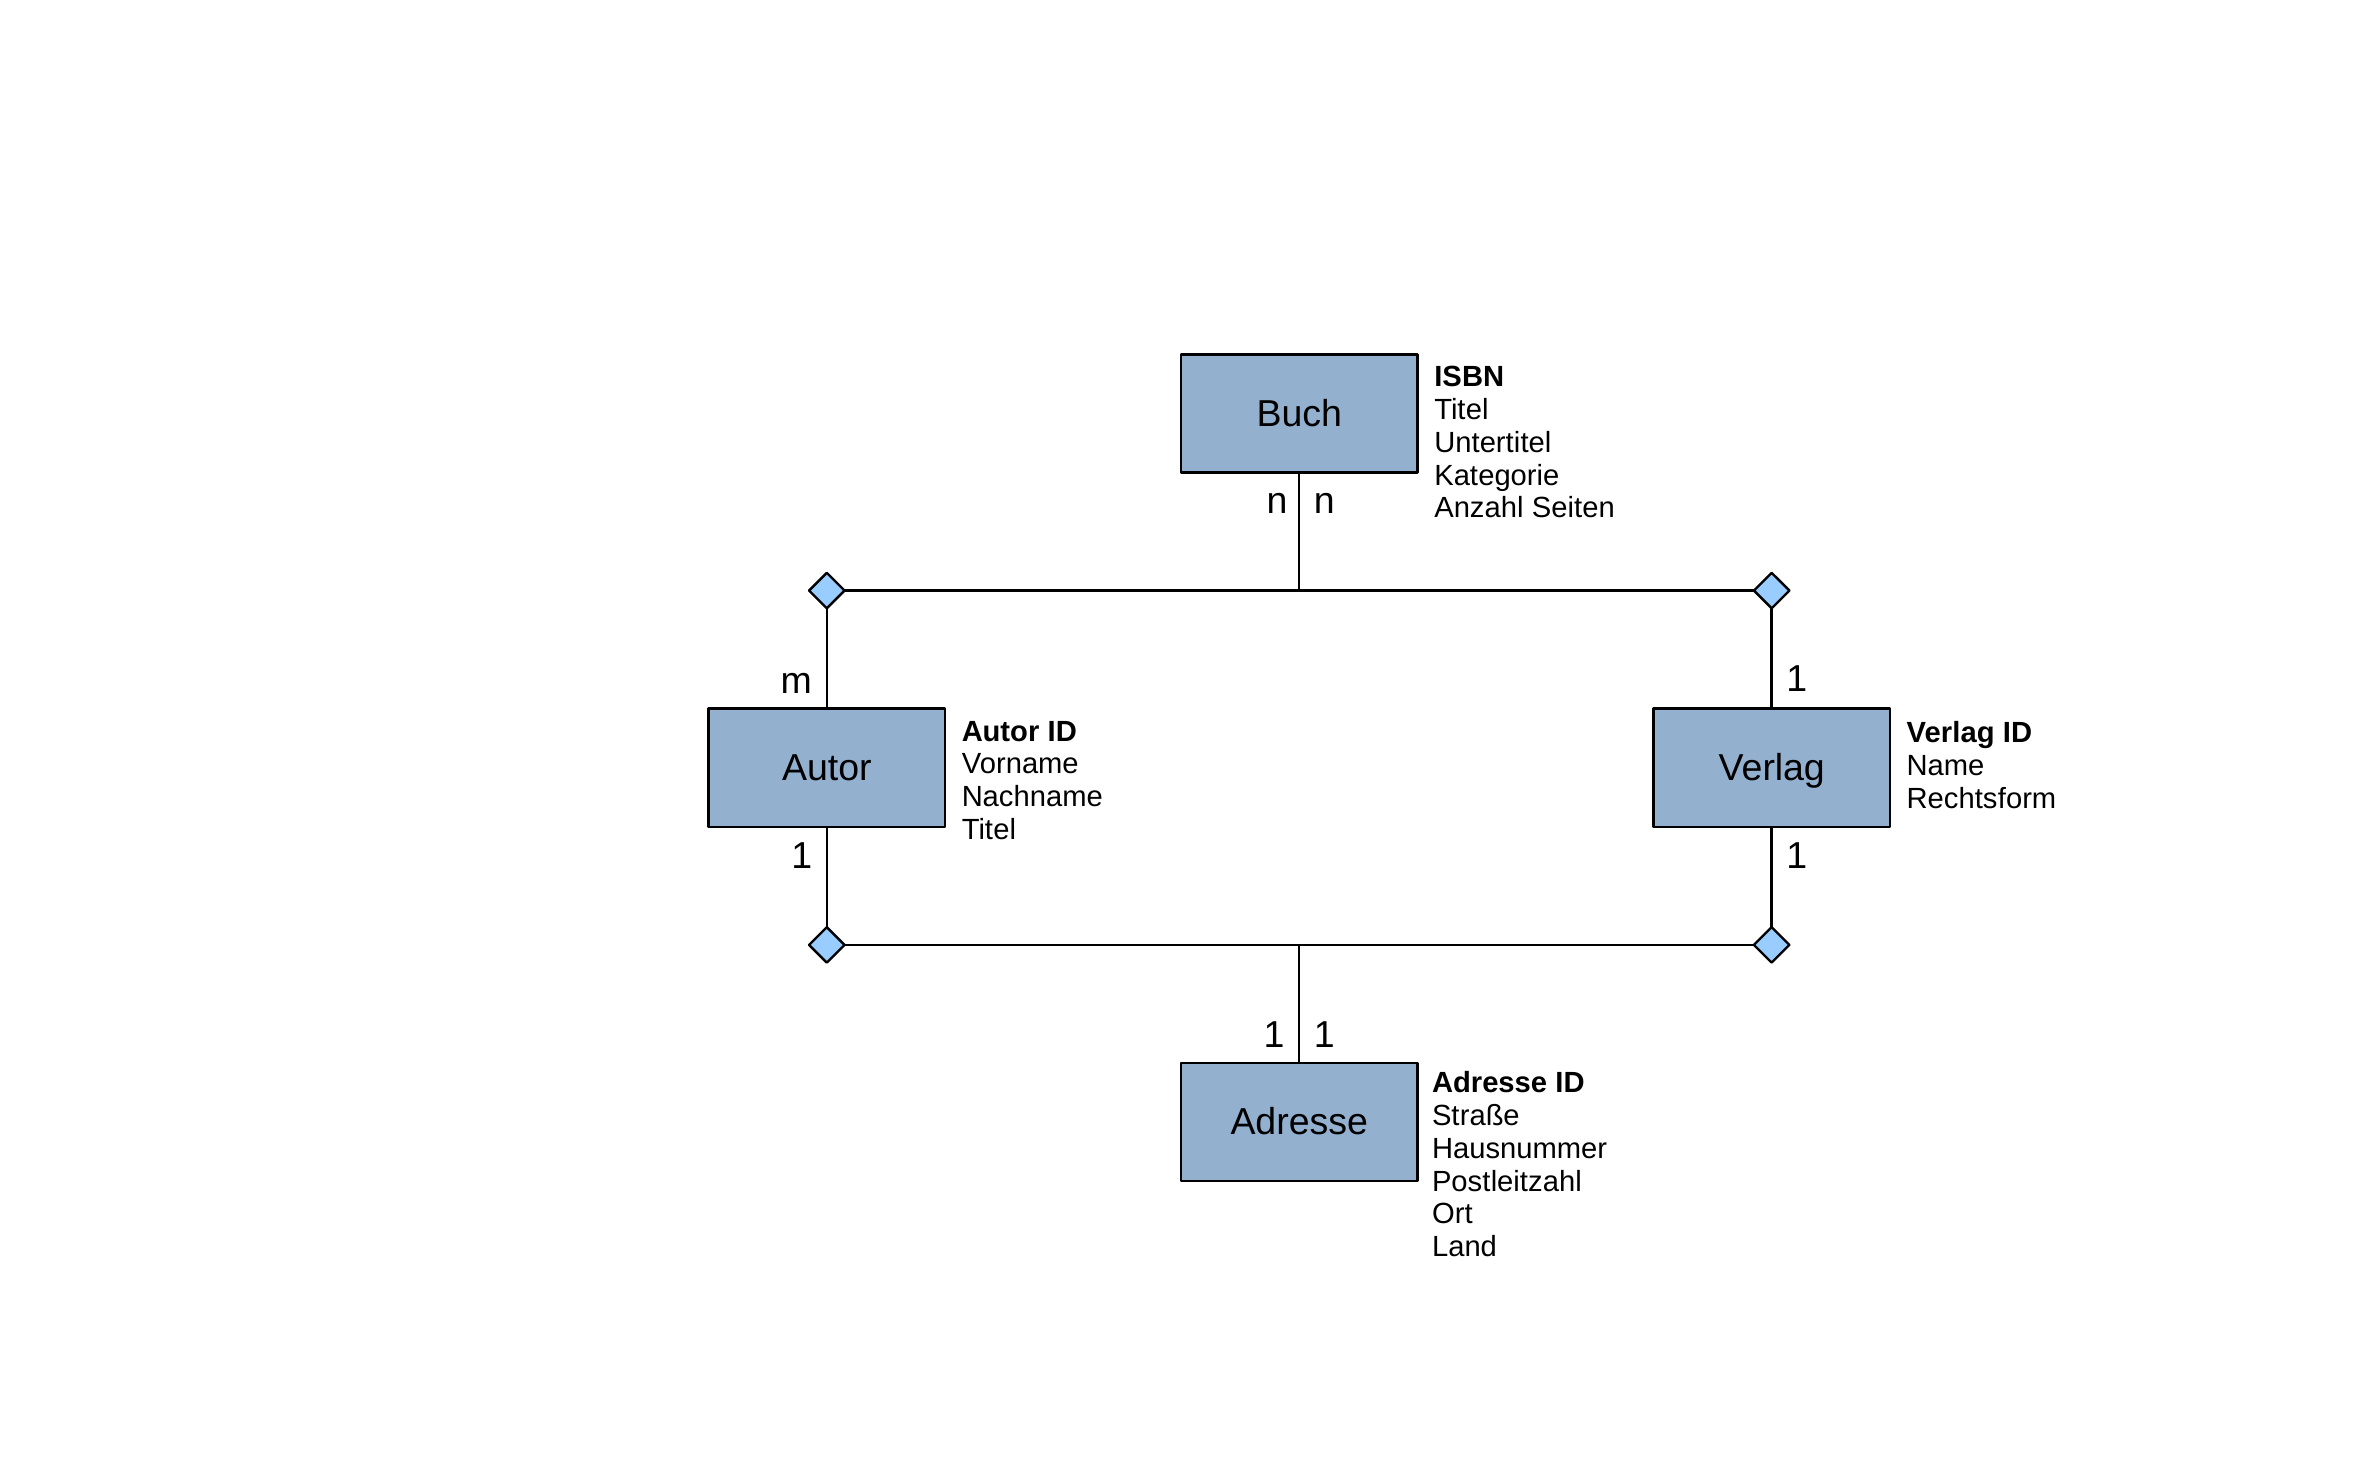

ISBN
Titel
Untertitel
Kategorie
Anzahl Seiten
Buch
n
n
1
m
Autor ID
Vorname
Nachname
Titel
Autor
Verlag
Verlag ID
Name
Rechtsform
1
1
1
1
Adresse ID
Straße
Hausnummer
Postleitzahl
Ort
Land
Adresse